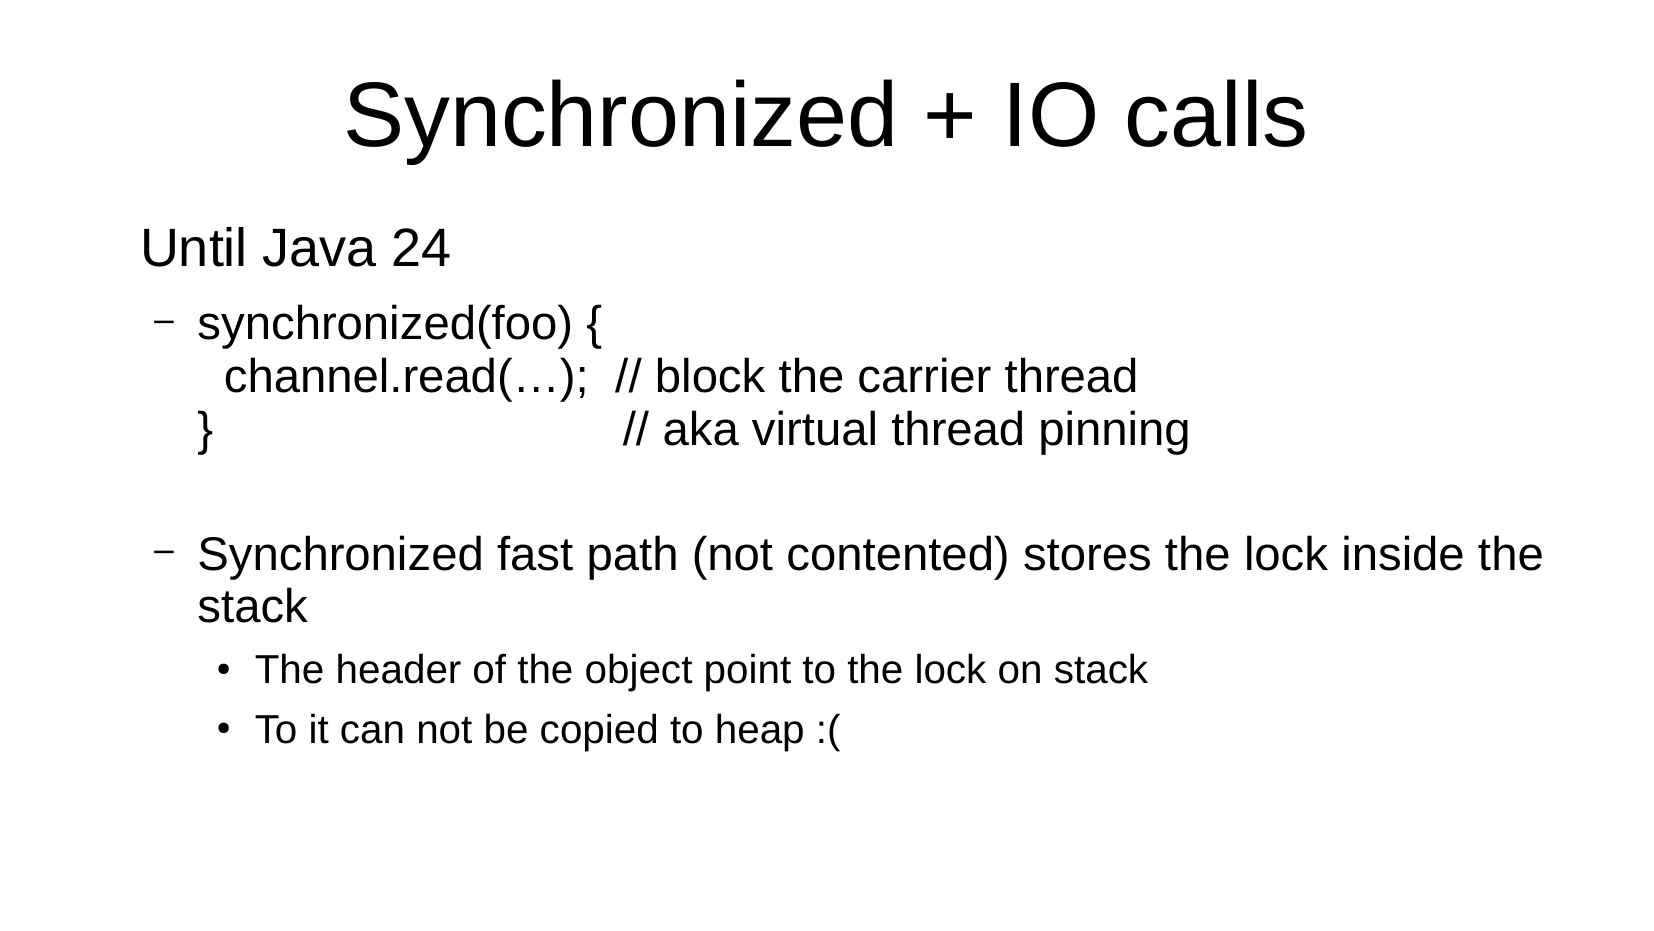

# Synchronized + IO calls
Until Java 24
synchronized(foo) {
 channel.read(…); // block the carrier thread
} // aka virtual thread pinning
Synchronized fast path (not contented) stores the lock inside the stack
The header of the object point to the lock on stack
To it can not be copied to heap :(